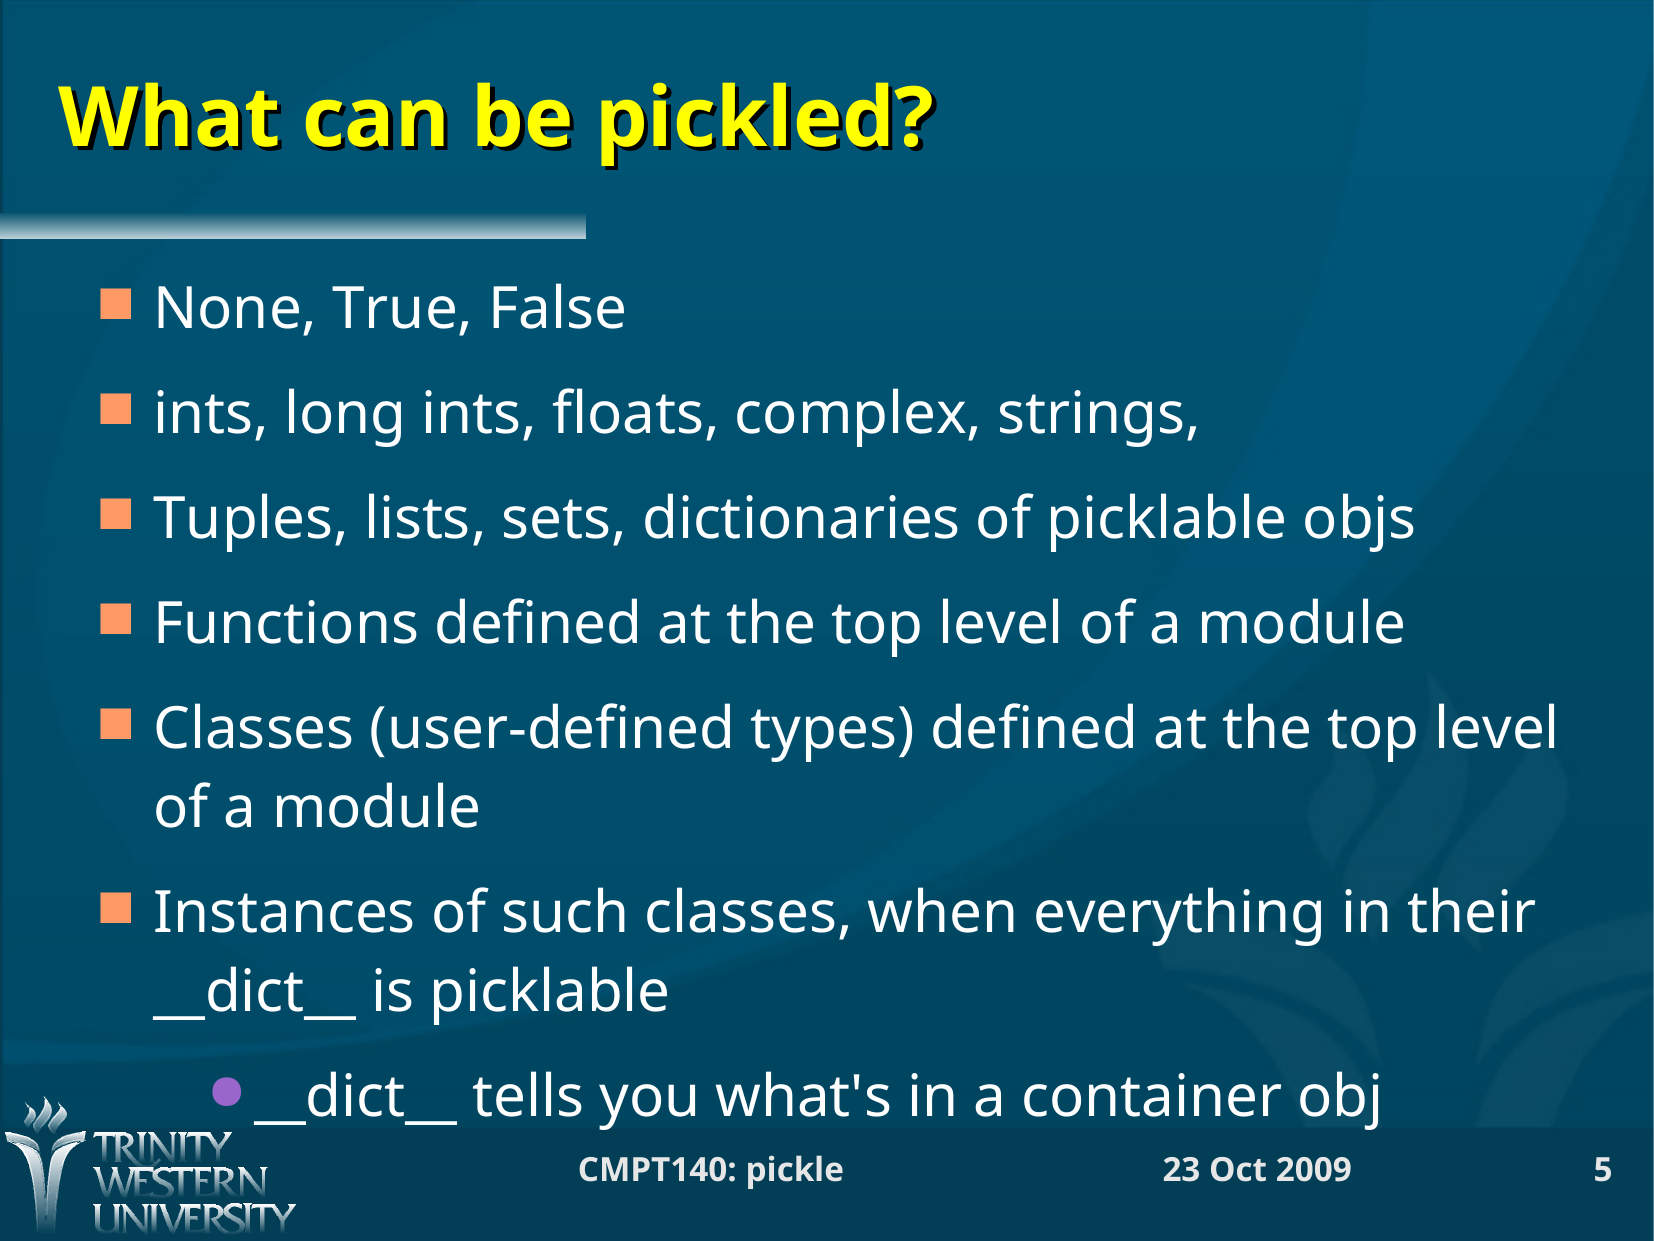

# What can be pickled?
None, True, False
ints, long ints, floats, complex, strings,
Tuples, lists, sets, dictionaries of picklable objs
Functions defined at the top level of a module
Classes (user-defined types) defined at the top level of a module
Instances of such classes, when everything in their __dict__ is picklable
__dict__ tells you what's in a container obj
CMPT140: pickle
23 Oct 2009
5